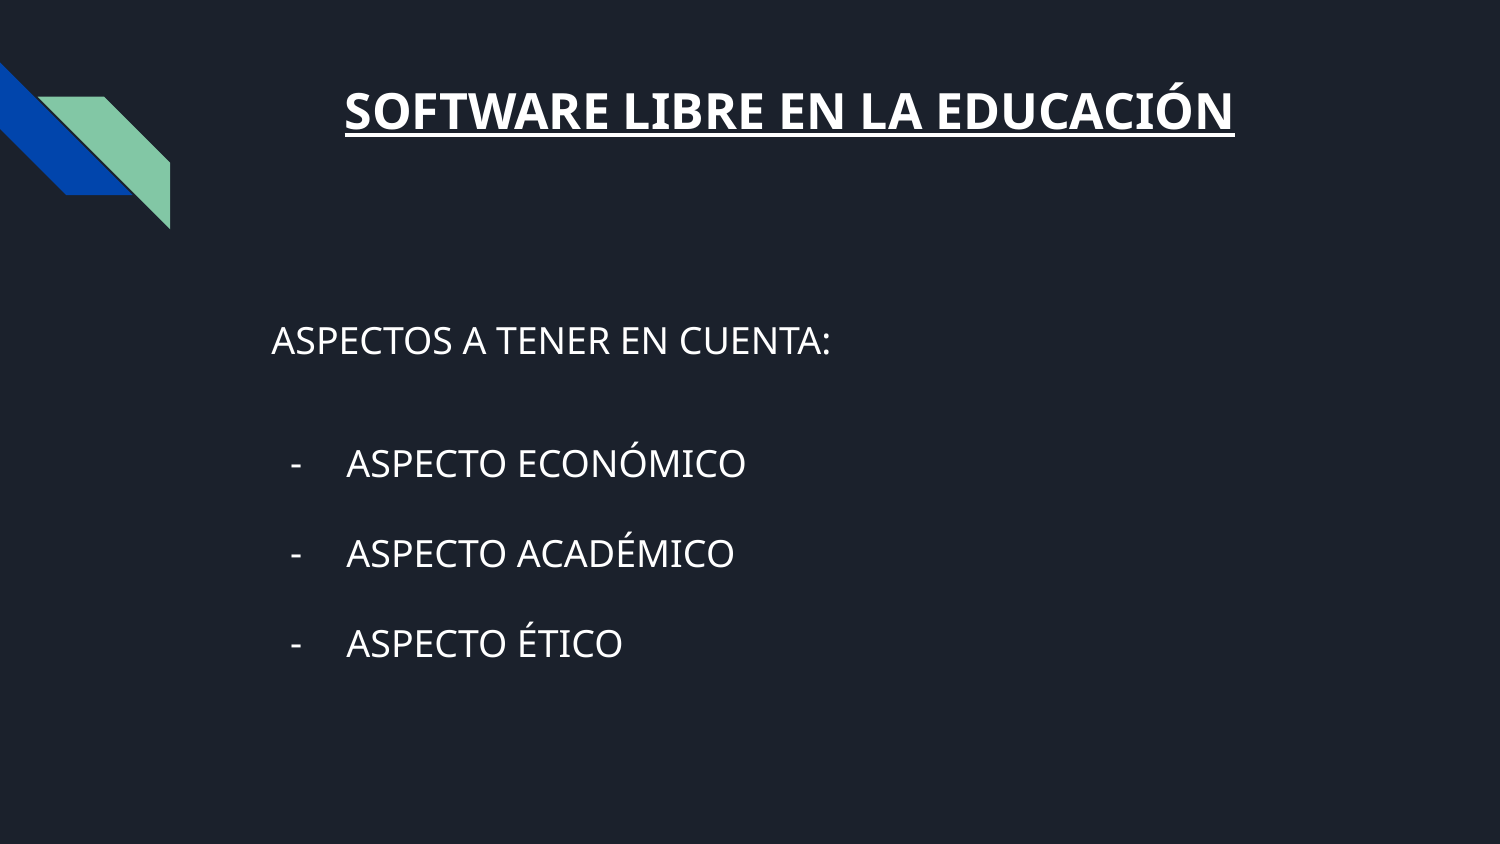

# SOFTWARE LIBRE EN LA EDUCACIÓN
ASPECTOS A TENER EN CUENTA:
ASPECTO ECONÓMICO
ASPECTO ACADÉMICO
ASPECTO ÉTICO